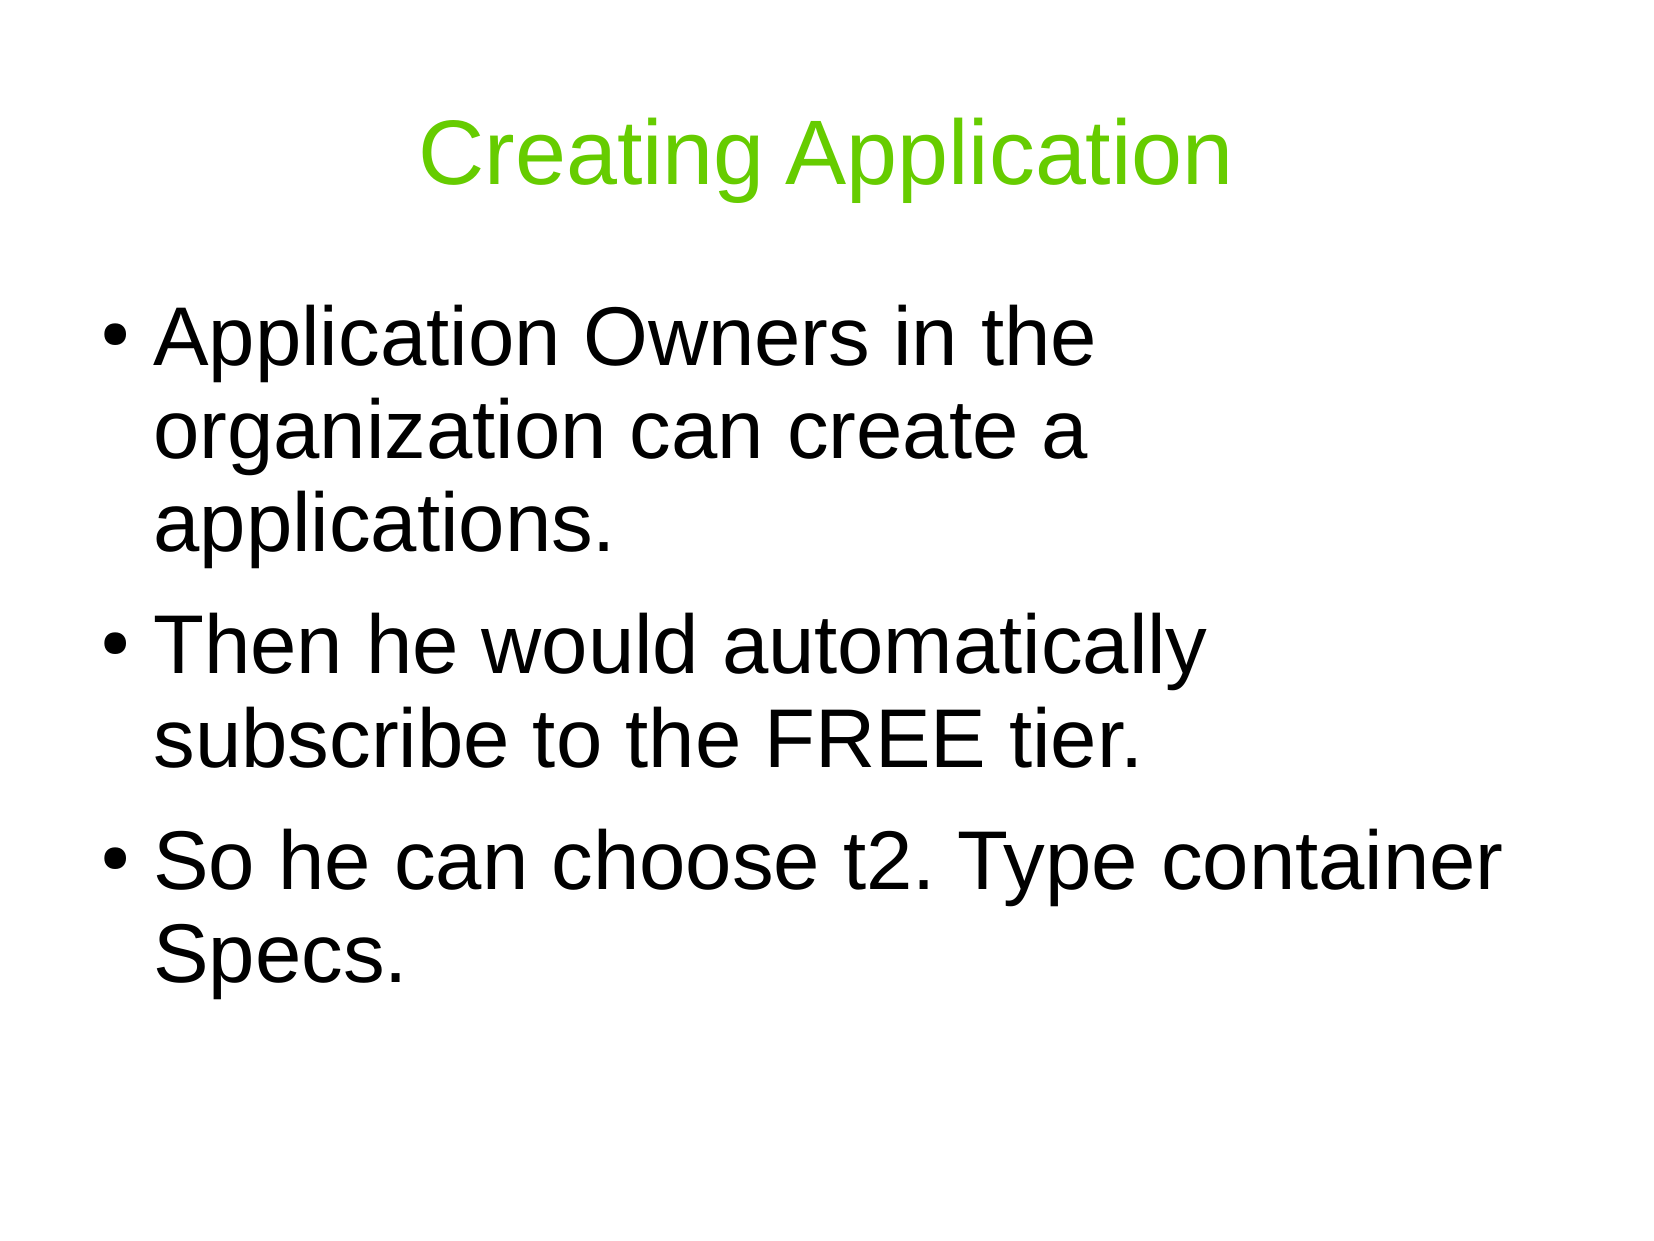

# Creating Application
Application Owners in the organization can create a applications.
Then he would automatically subscribe to the FREE tier.
So he can choose t2. Type container Specs.